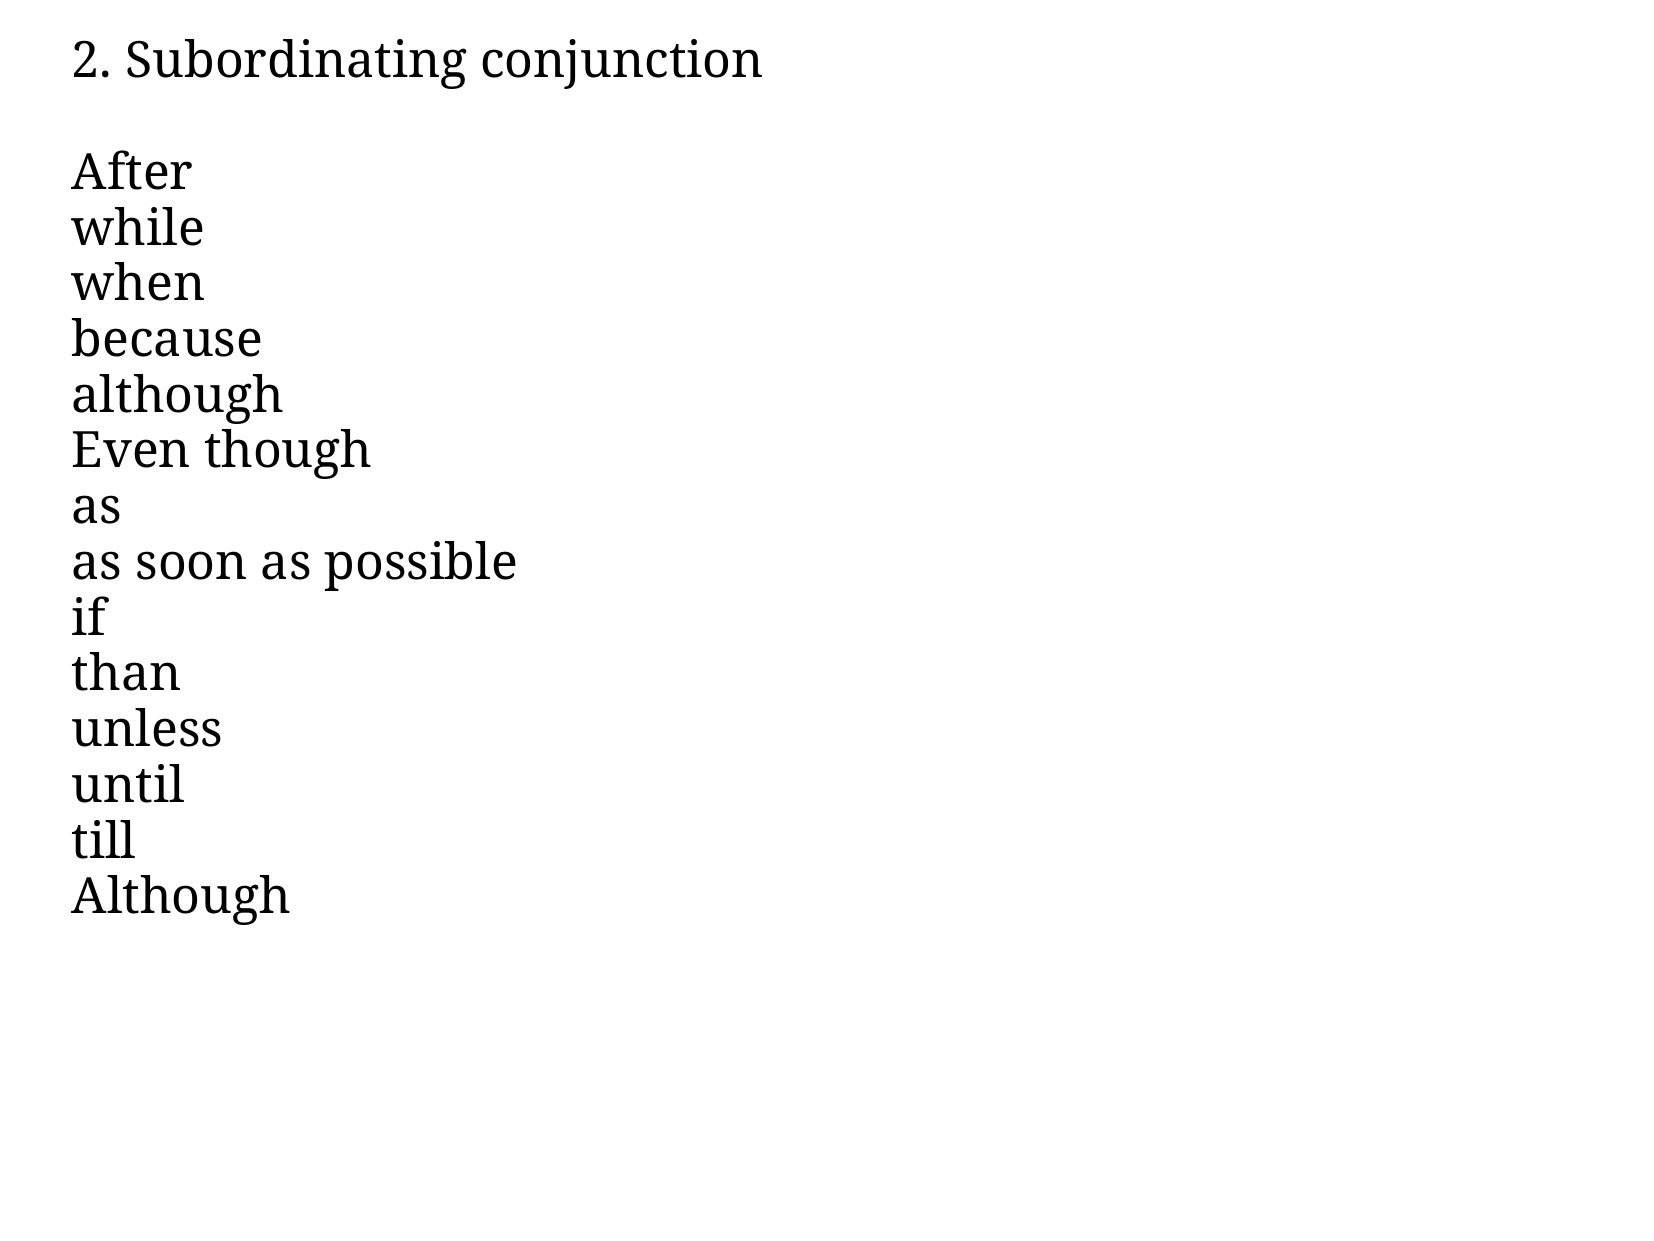

2. Subordinating conjunction
After
while
when
because
although
Even though
as
as soon as possible
if
than
unless
until
till
Although